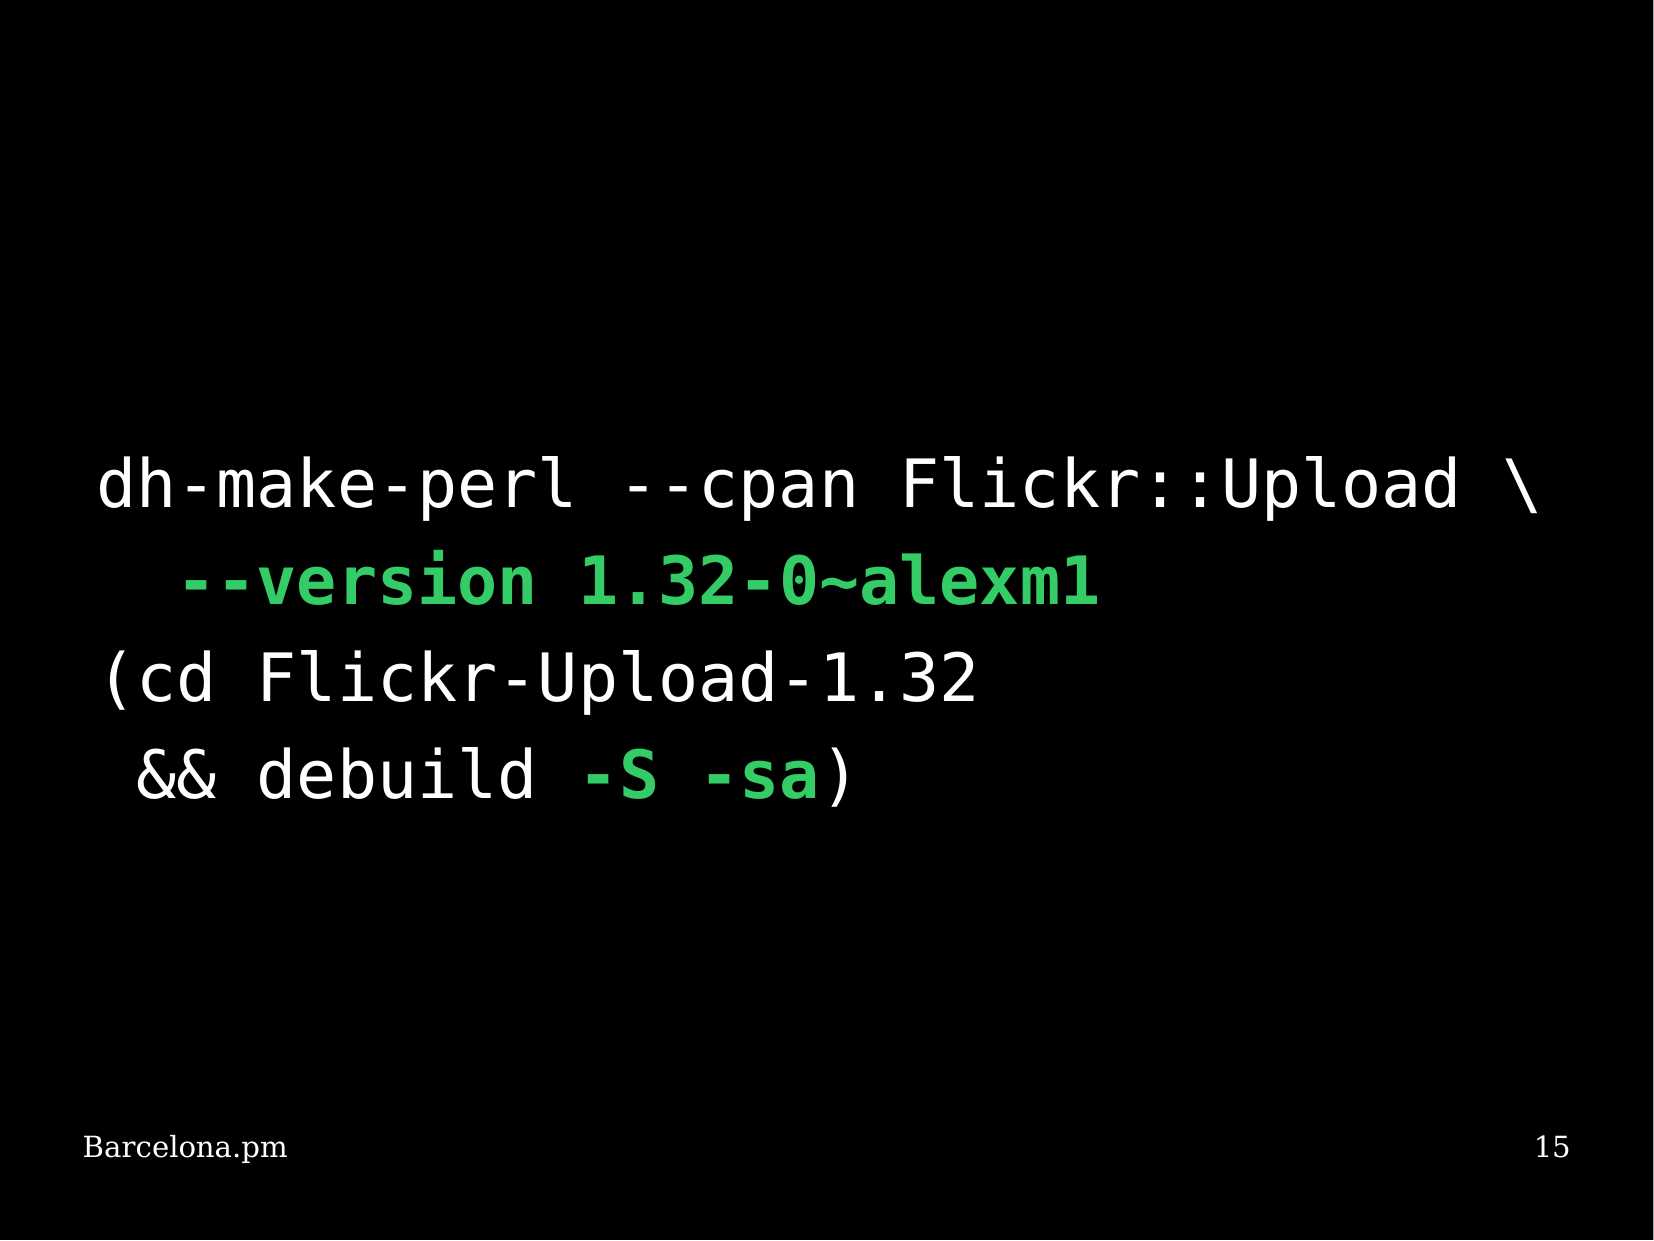

# dh-make-perl --cpan Flickr::Upload \ --version 1.32-0~alexm1 (cd Flickr-Upload-1.32 && debuild -S -sa)
Barcelona.pm
15